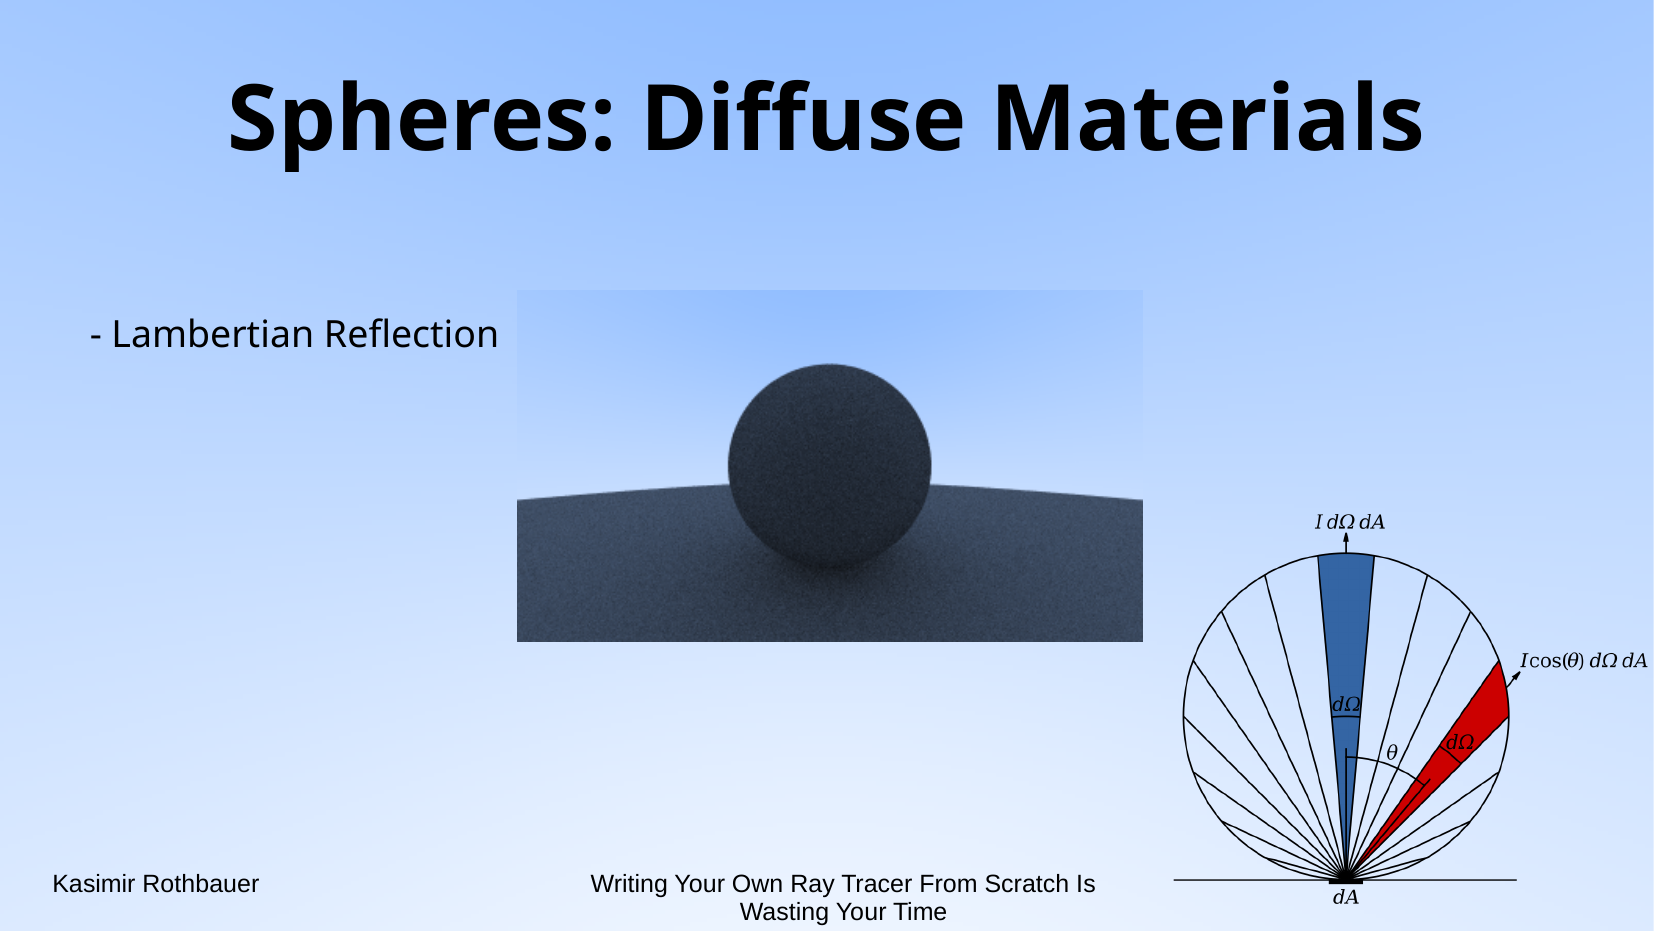

# Spheres: Diffuse Materials
- Lambertian Reflection
Writing Your Own Ray Tracer From Scratch Is Wasting Your Time
Kasimir Rothbauer